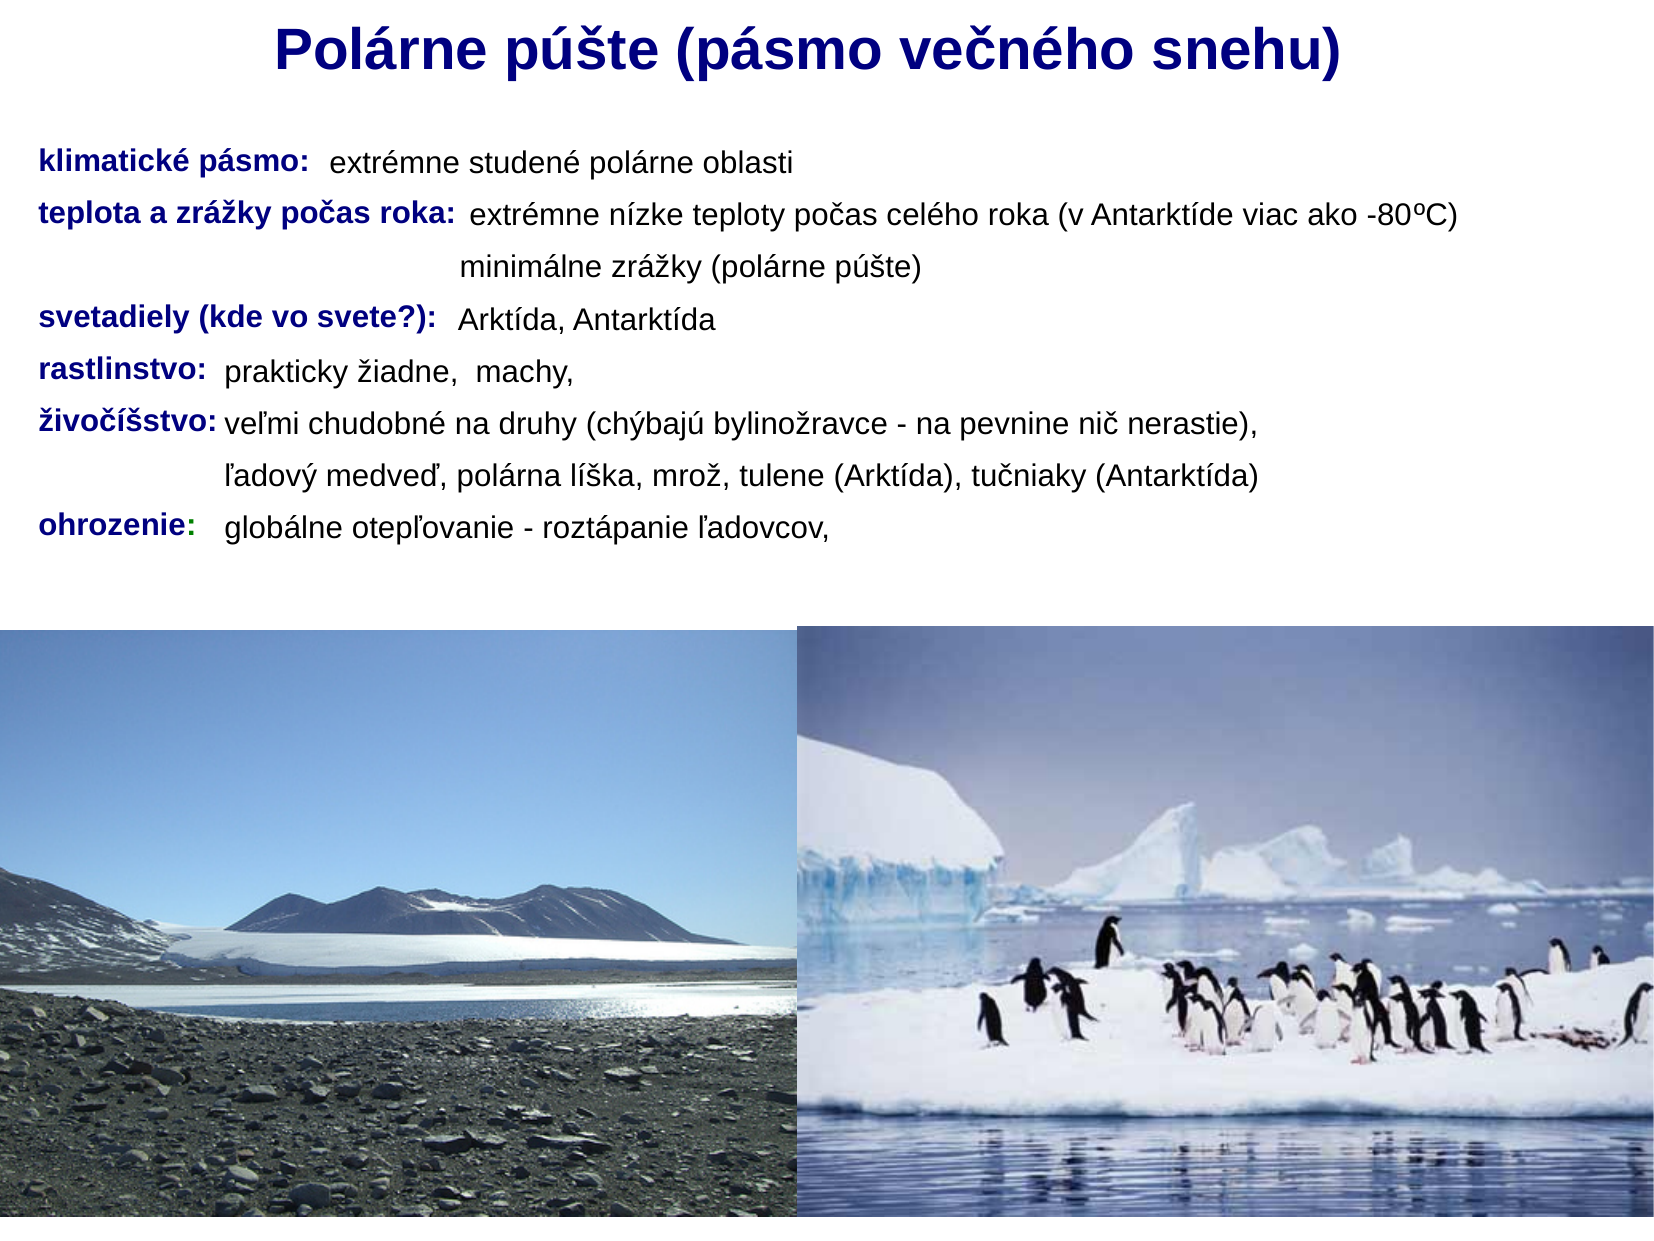

Polárne púšte (pásmo večného snehu)
klimatické pásmo:
teplota a zrážky počas roka:
svetadiely (kde vo svete?):
rastlinstvo:
živočíšstvo:
ohrozenie:
 extrémne studené polárne oblasti
 extrémne nízke teploty počas celého roka (v Antarktíde viac ako -80ºC)
 minimálne zrážky (polárne púšte)
 Arktída, Antarktída
 prakticky žiadne, machy,
 veľmi chudobné na druhy (chýbajú bylinožravce - na pevnine nič nerastie),
 ľadový medveď, polárna líška, mrož, tulene (Arktída), tučniaky (Antarktída)
 globálne otepľovanie - roztápanie ľadovcov,